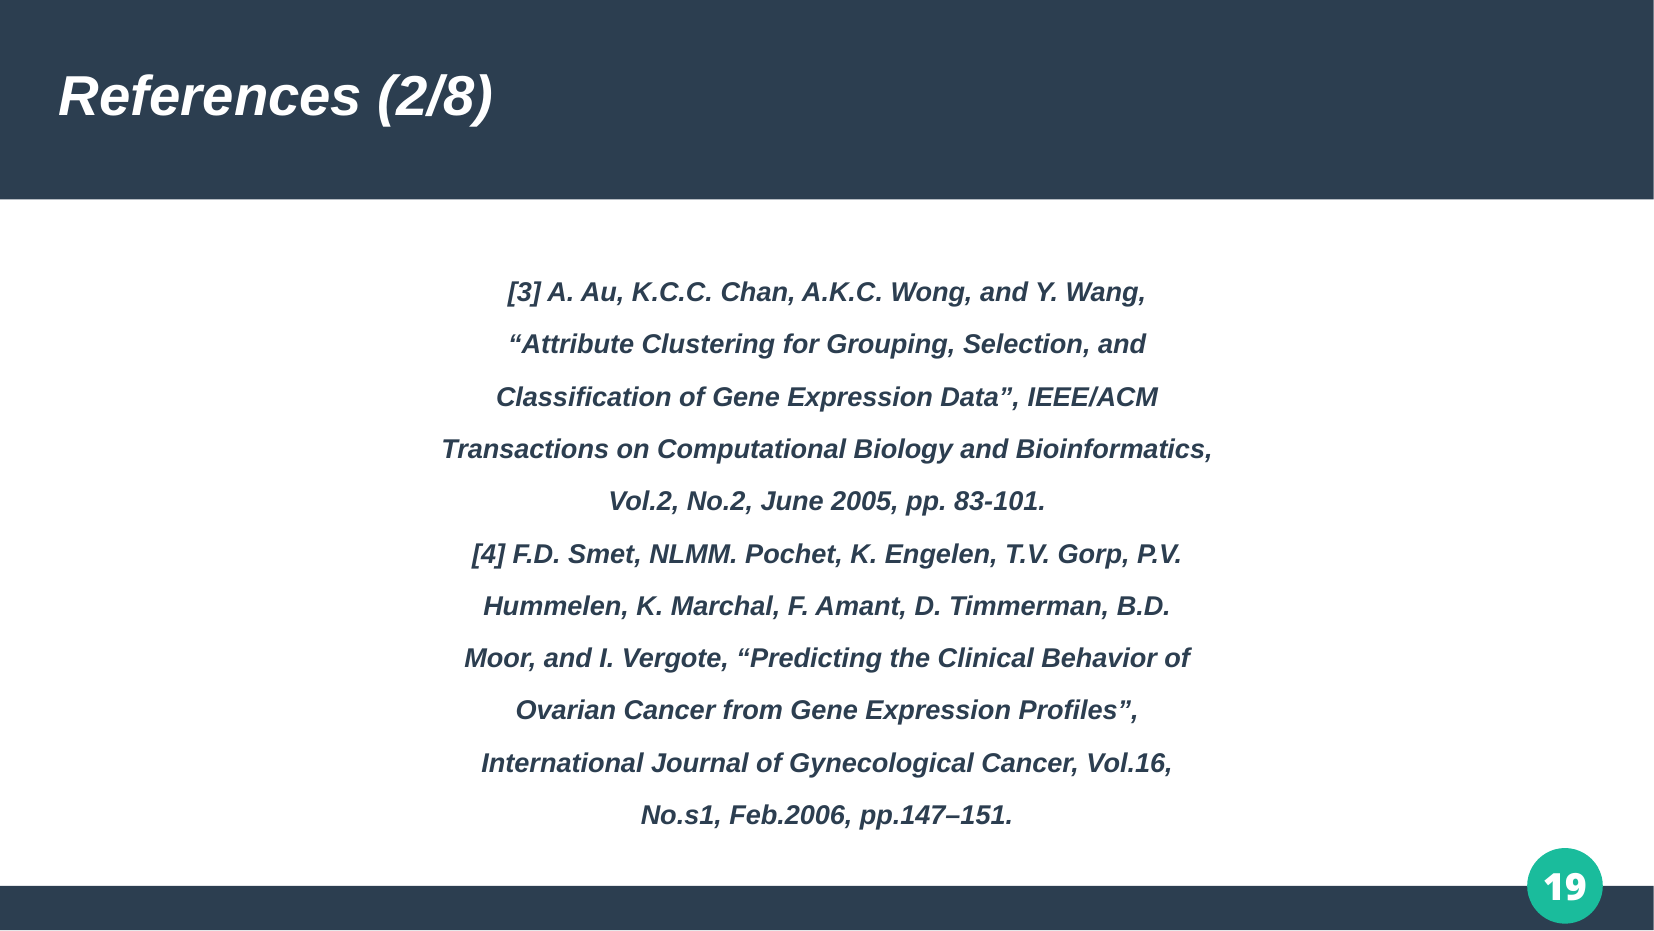

# References (2/8)
[3] A. Au, K.C.C. Chan, A.K.C. Wong, and Y. Wang,
“Attribute Clustering for Grouping, Selection, and
Classification of Gene Expression Data”, IEEE/ACM
Transactions on Computational Biology and Bioinformatics,
Vol.2, No.2, June 2005, pp. 83-101.
[4] F.D. Smet, NLMM. Pochet, K. Engelen, T.V. Gorp, P.V.
Hummelen, K. Marchal, F. Amant, D. Timmerman, B.D.
Moor, and I. Vergote, “Predicting the Clinical Behavior of
Ovarian Cancer from Gene Expression Profiles”,
International Journal of Gynecological Cancer, Vol.16,
No.s1, Feb.2006, pp.147–151.